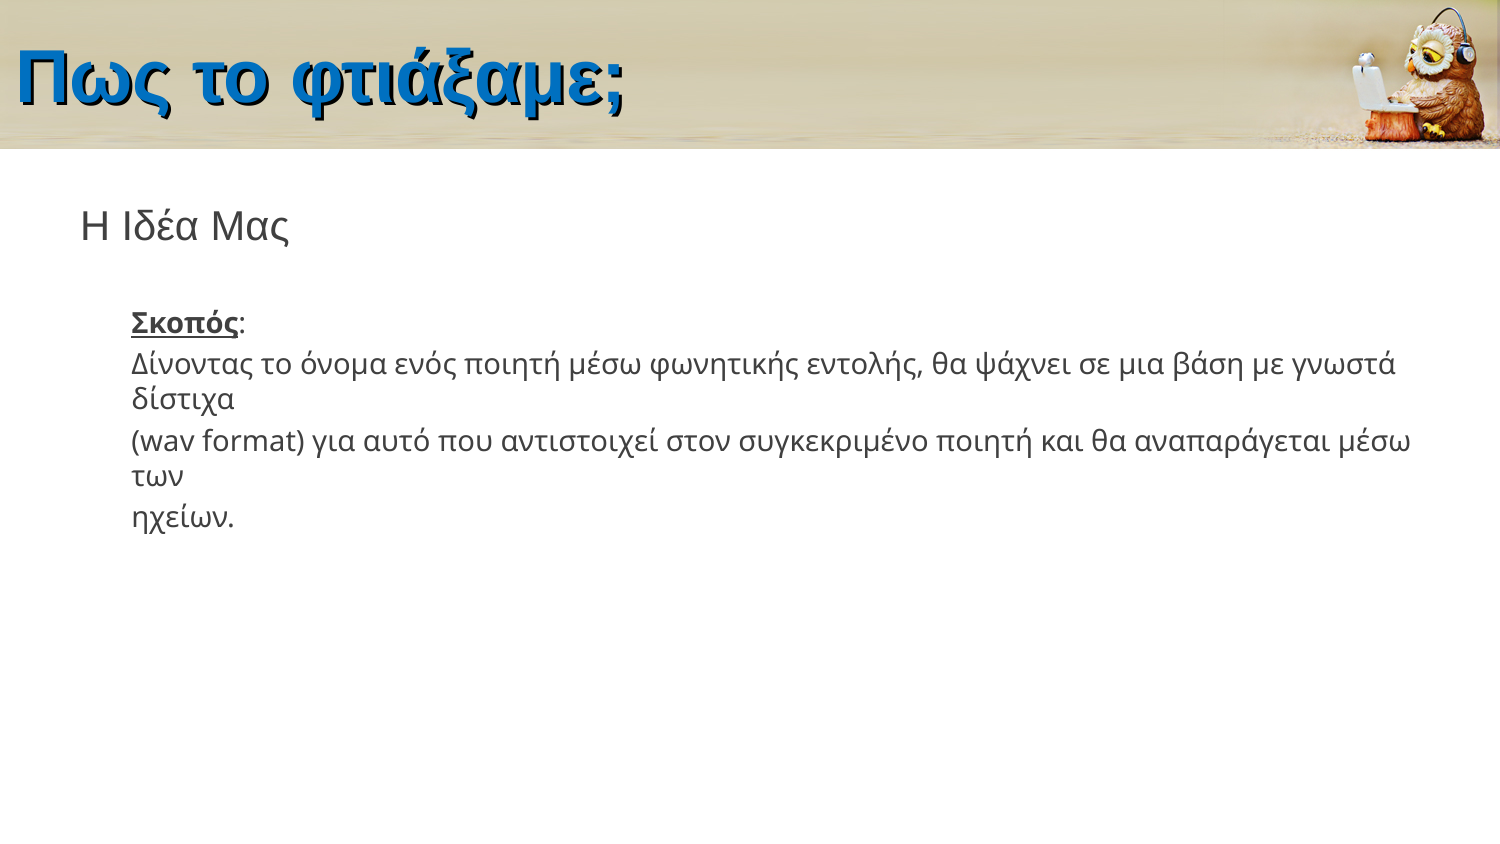

# Πως το φτιάξαμε;
Η Ιδέα Μας
Σκοπός:
Δίνοντας το όνομα ενός ποιητή μέσω φωνητικής εντολής, θα ψάχνει σε μια βάση με γνωστά δίστιχα
(wav format) για αυτό που αντιστοιχεί στον συγκεκριμένο ποιητή και θα αναπαράγεται μέσω των
ηχείων.